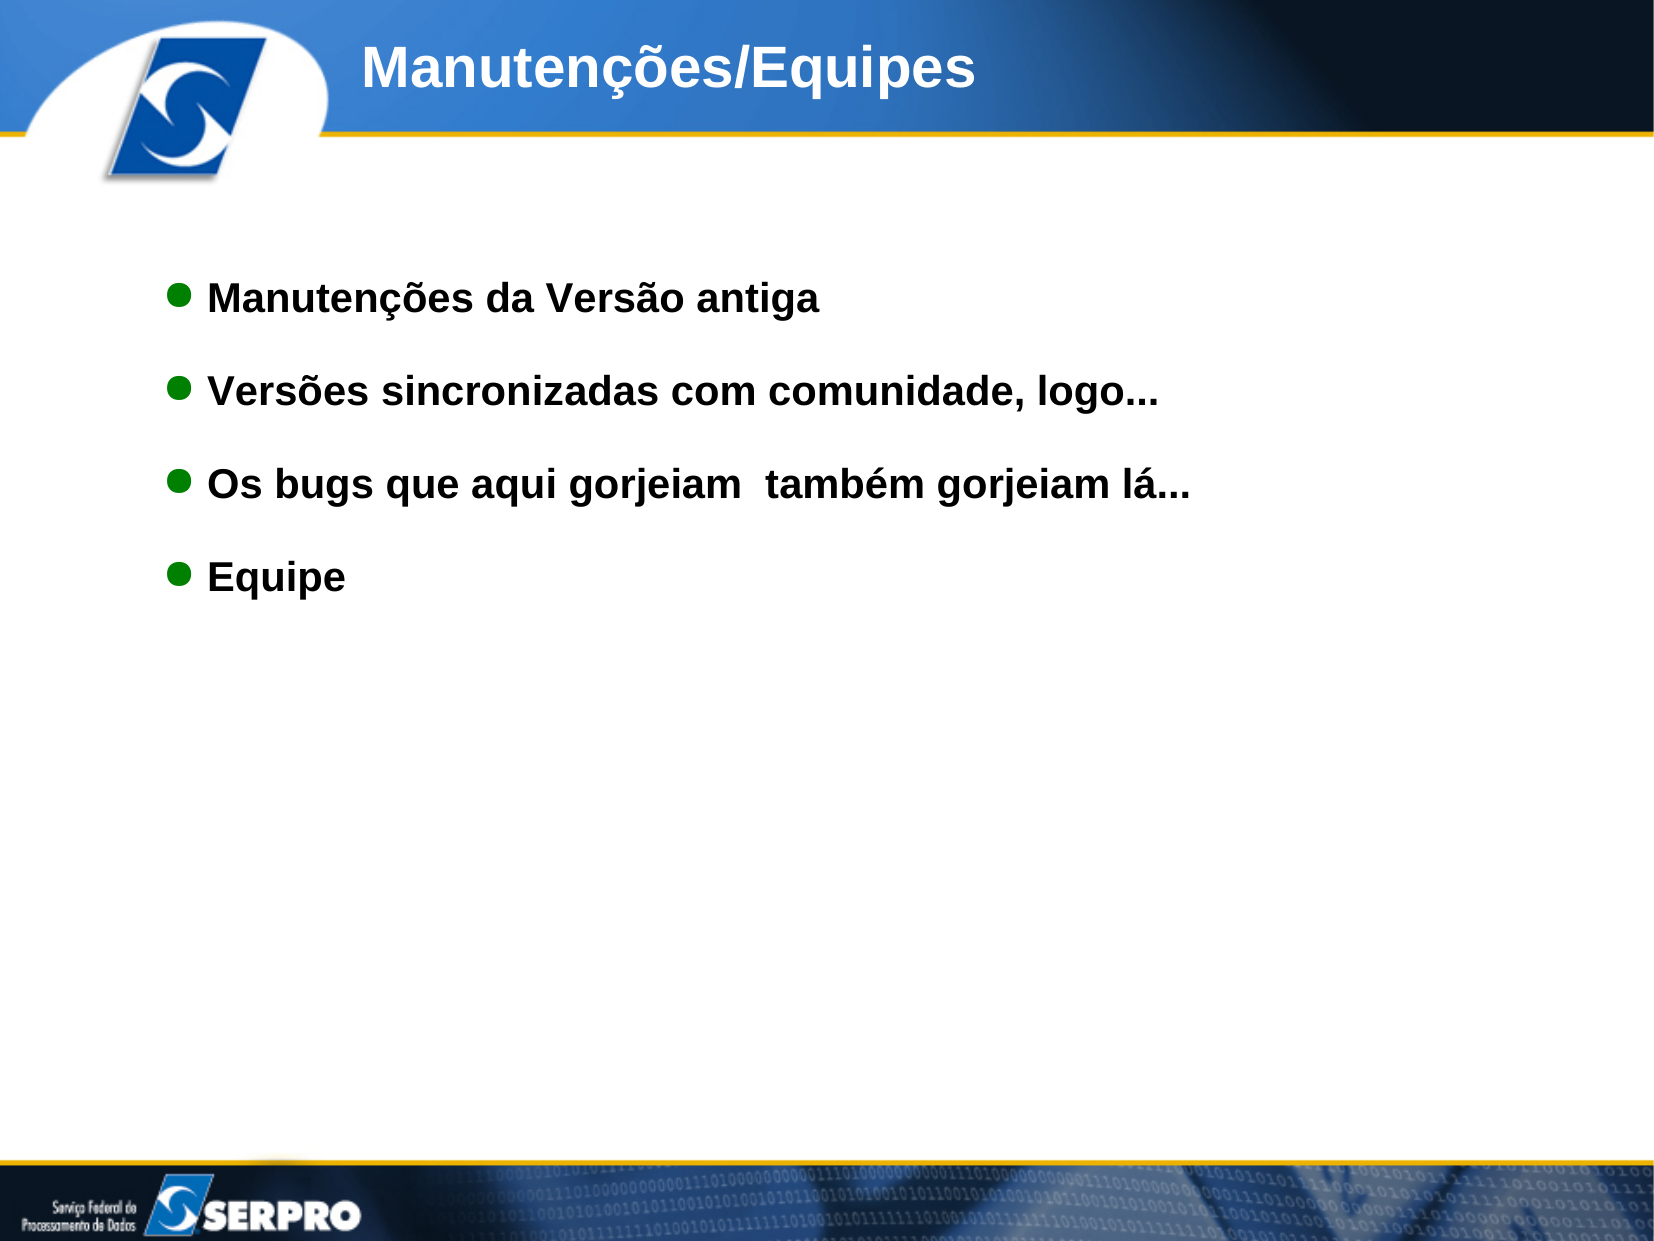

# Manutenções/Equipes
 Manutenções da Versão antiga
 Versões sincronizadas com comunidade, logo...
 Os bugs que aqui gorjeiam também gorjeiam lá...
 Equipe